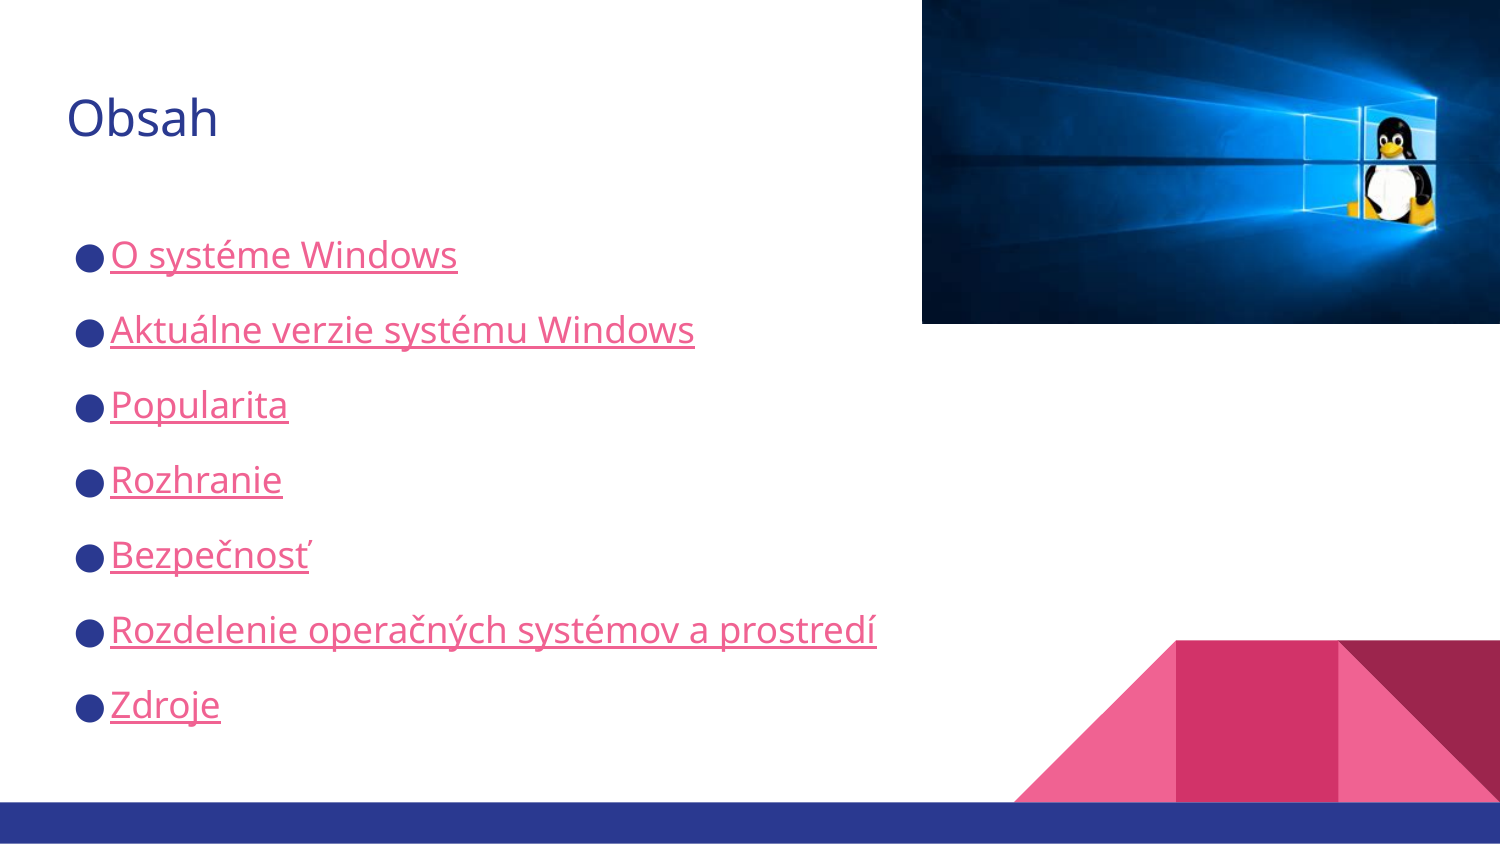

# Obsah
O systéme Windows
Aktuálne verzie systému Windows
Popularita
Rozhranie
Bezpečnosť
Rozdelenie operačných systémov a prostredí
Zdroje